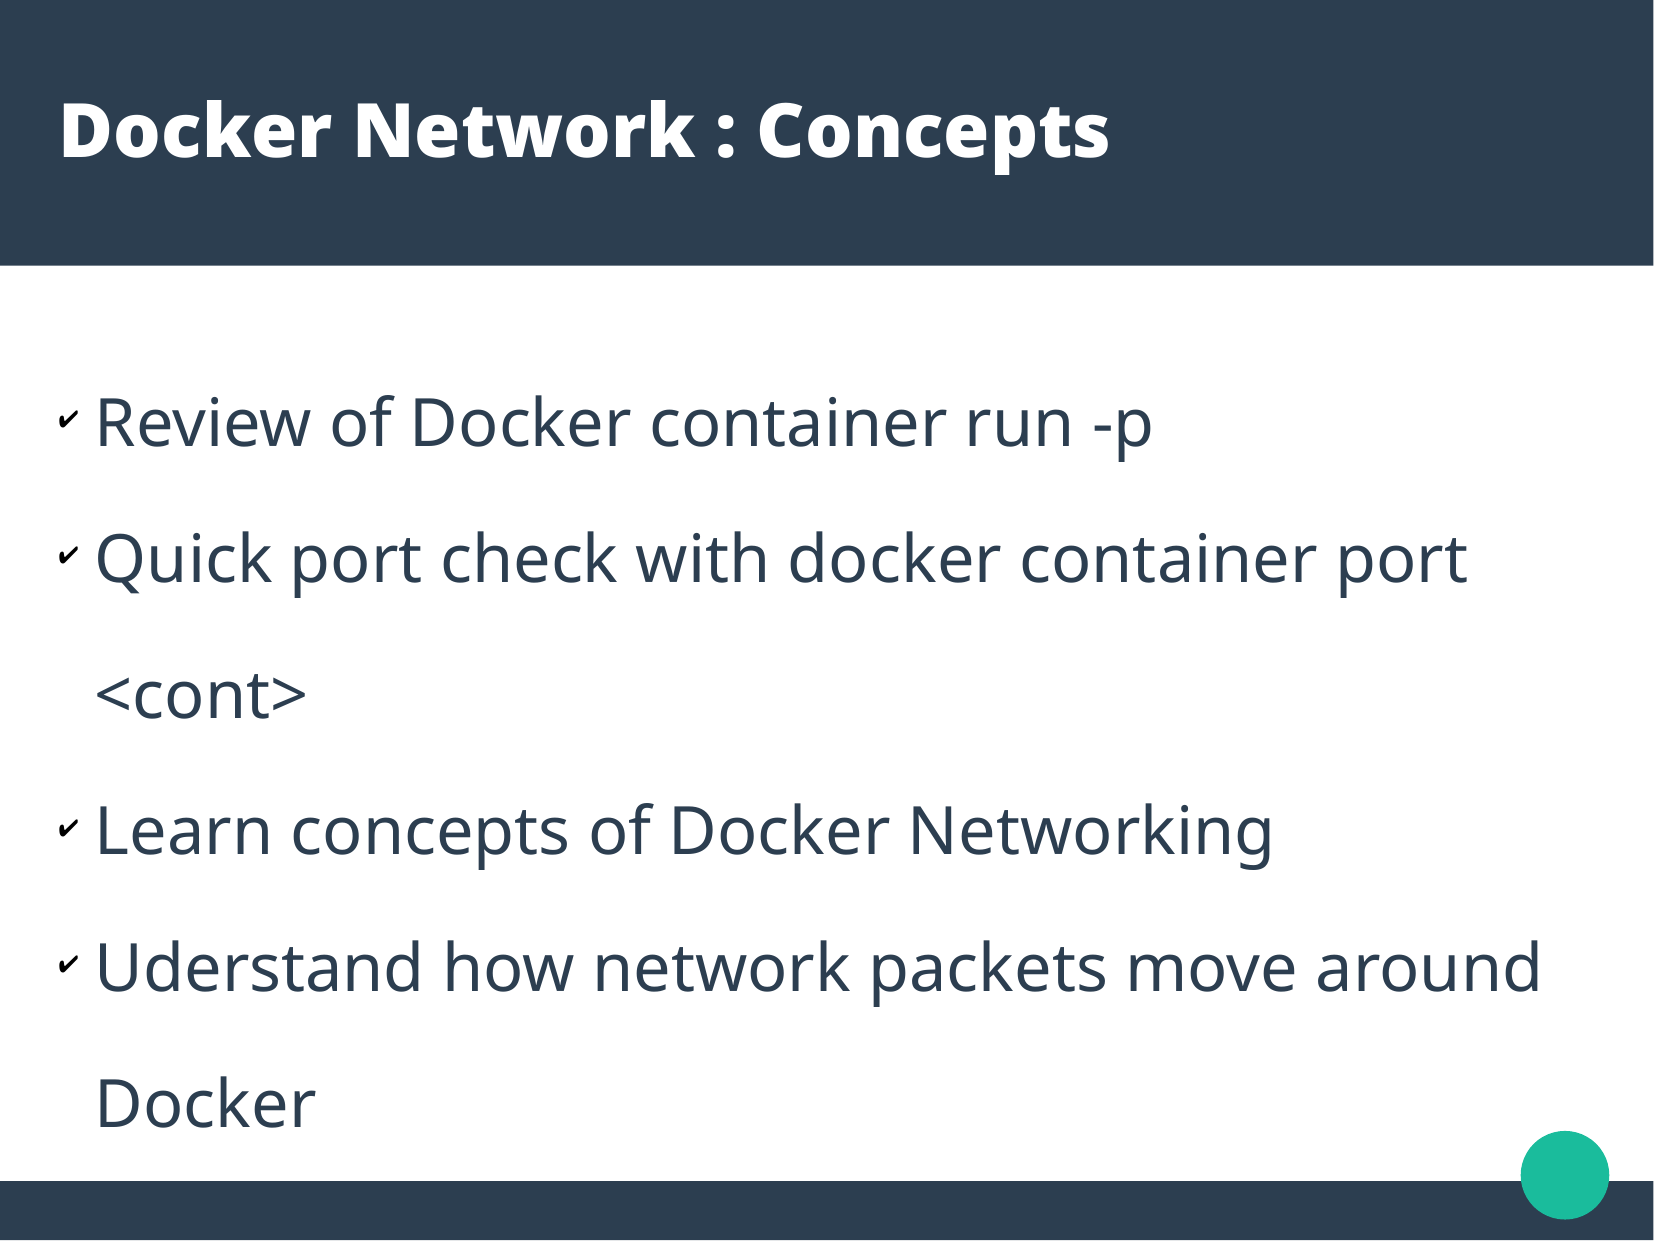

# Docker Network : Concepts
Review of Docker container run -p
Quick port check with docker container port <cont>
Learn concepts of Docker Networking
Uderstand how network packets move around Docker